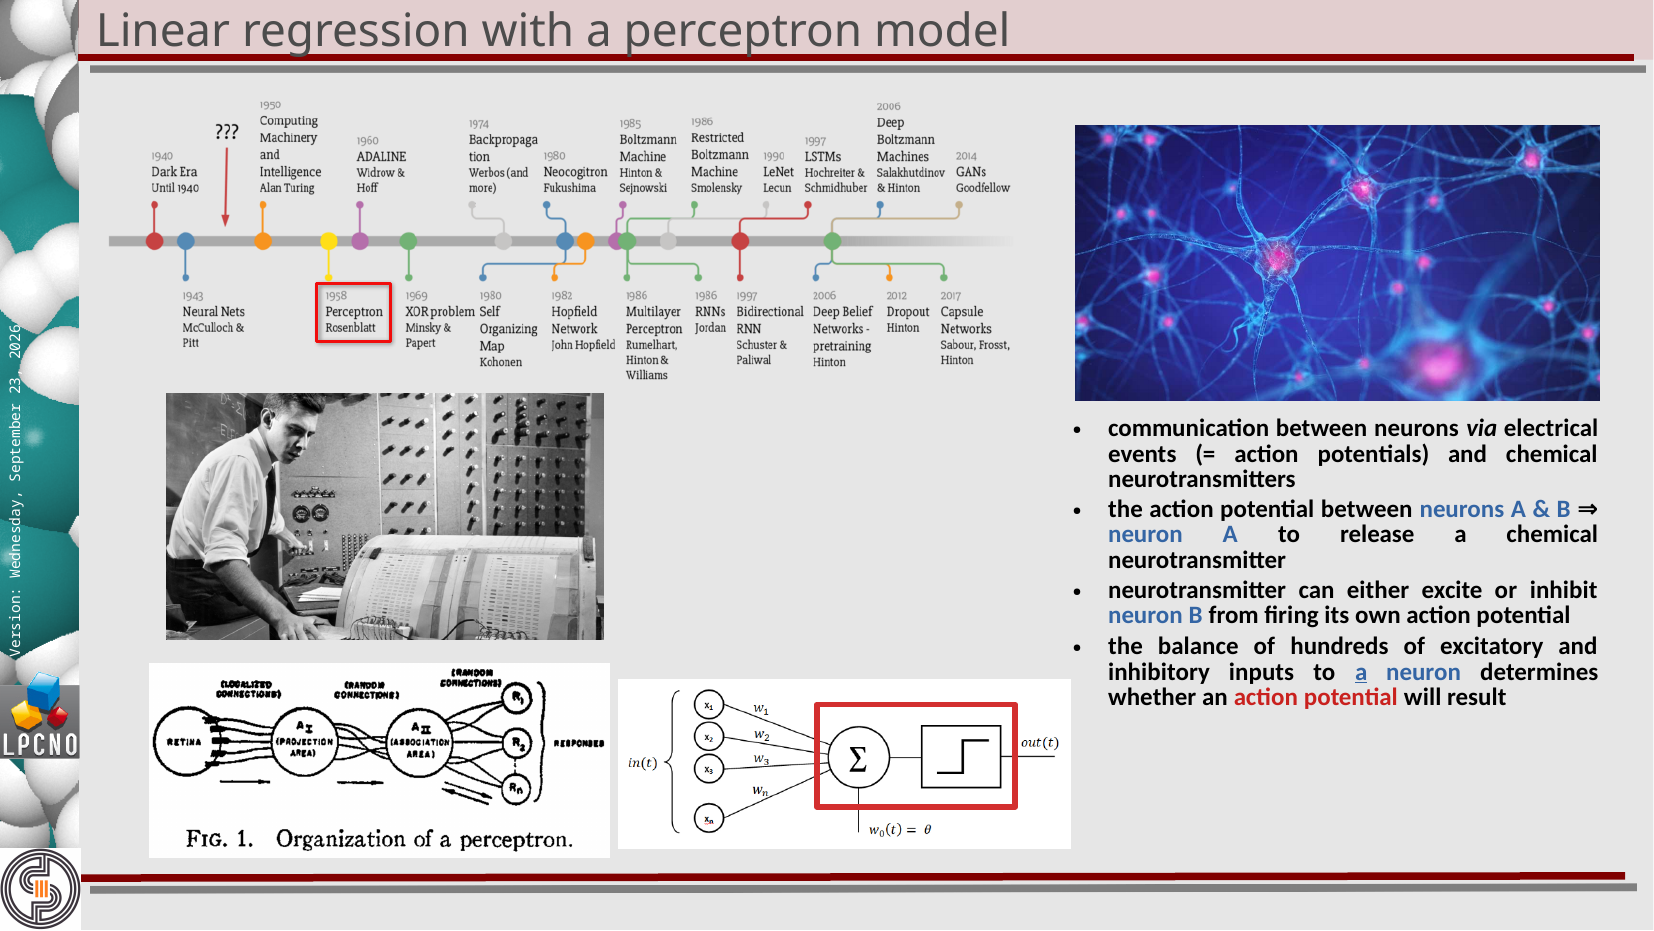

# Linear regression with a perceptron model
communication between neurons via electrical events (= action potentials) and chemical neurotransmitters
the action potential between neurons A & B ⇒ neuron A to release a chemical neurotransmitter
neurotransmitter can either excite or inhibit neuron B from firing its own action potential
the balance of hundreds of excitatory and inhibitory inputs to a neuron determines whether an action potential will result